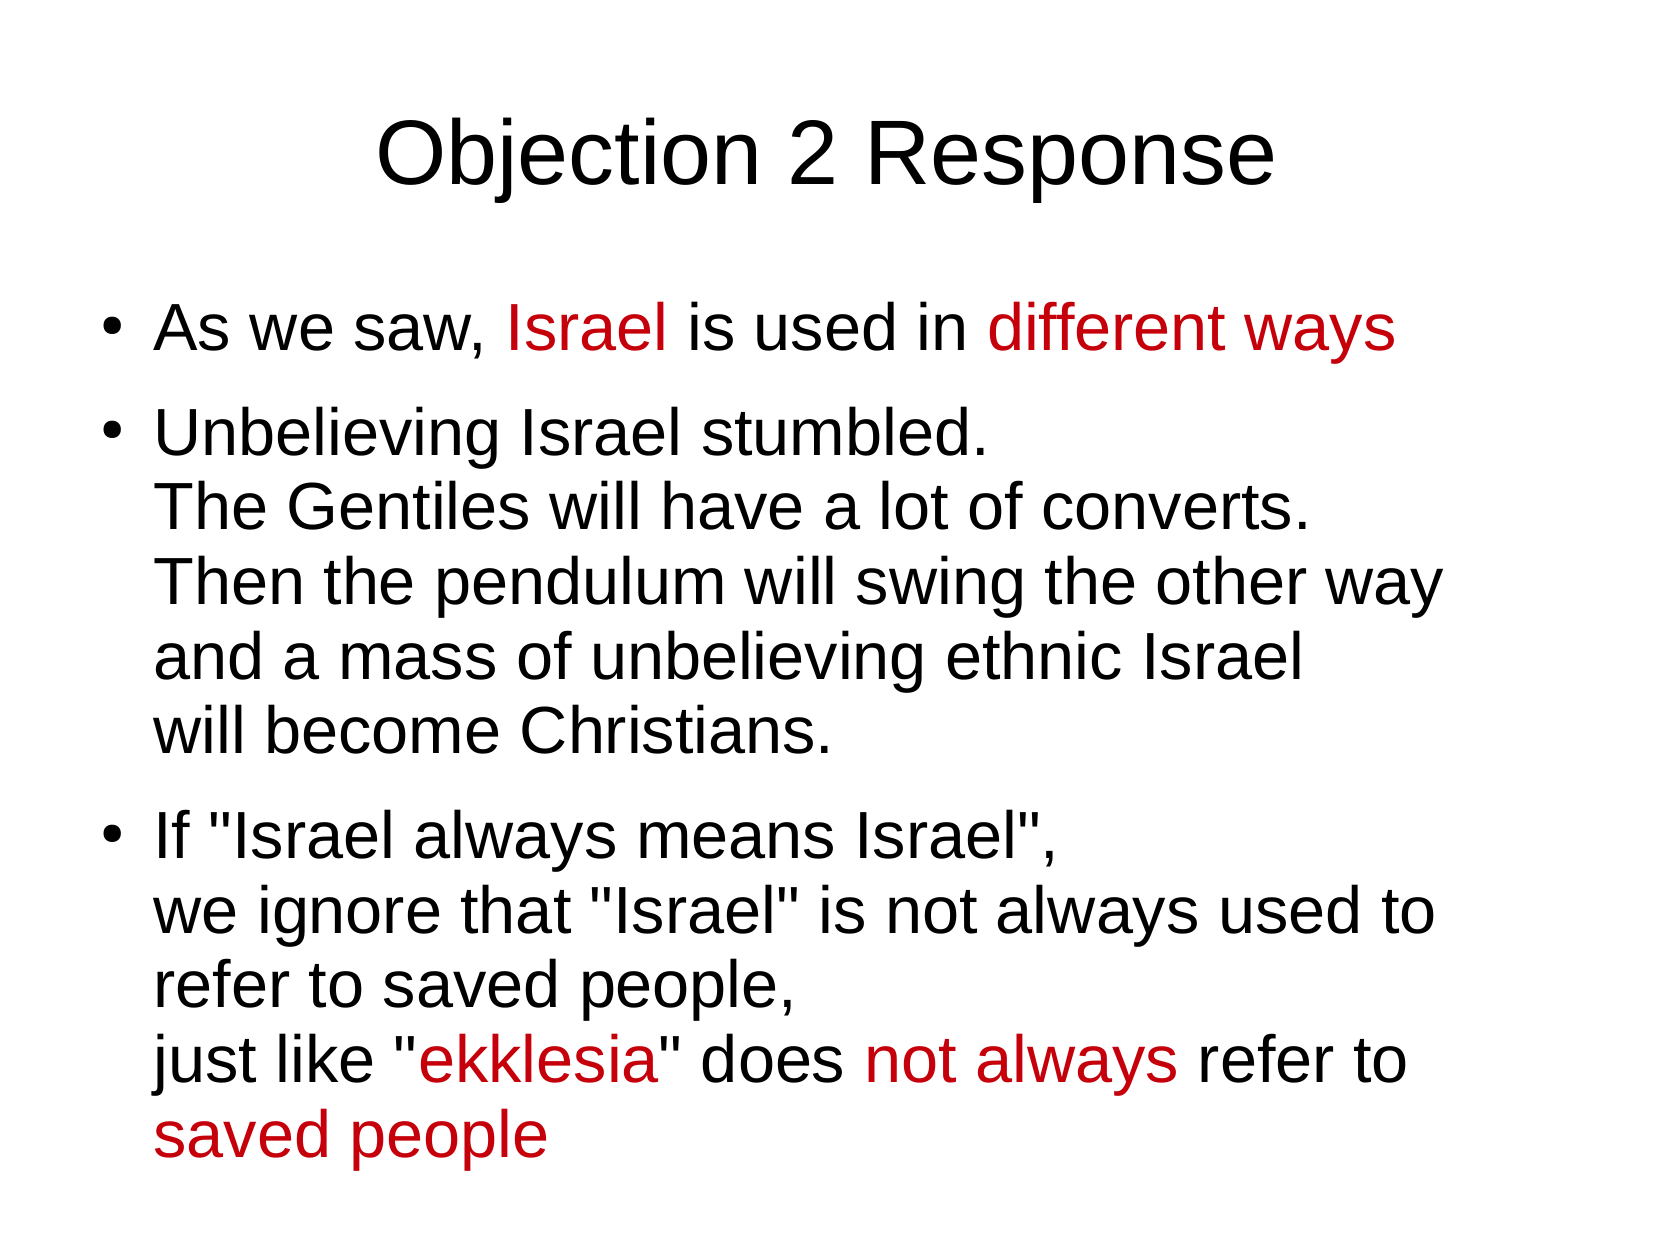

# Objection 2 Response
As we saw, Israel is used in different ways
Unbelieving Israel stumbled.
The Gentiles will have a lot of converts.
Then the pendulum will swing the other way
and a mass of unbelieving ethnic Israel
will become Christians.
If "Israel always means Israel",
we ignore that "Israel" is not always used to
refer to saved people,
just like "ekklesia" does not always refer to saved people